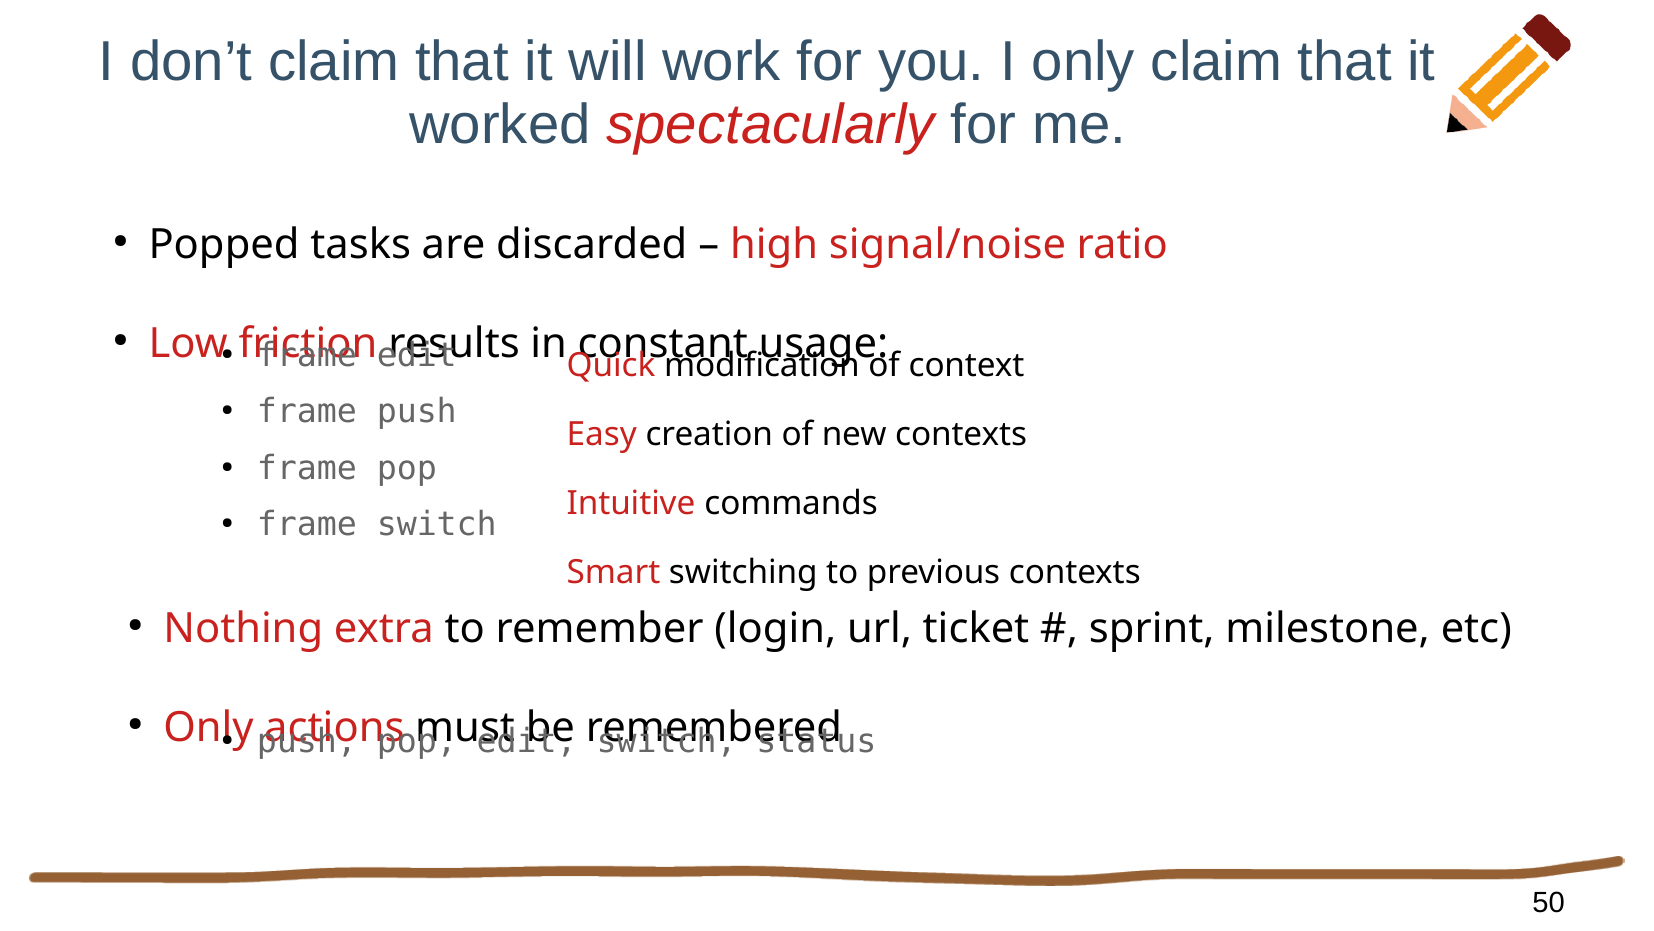

# I don’t claim that it will work for you. I only claim that it worked spectacularly for me.
Popped tasks are discarded – high signal/noise ratio
Low friction results in constant usage:
frame edit
frame push
frame pop
frame switch
Quick modification of context
Easy creation of new contexts
Intuitive commands
Smart switching to previous contexts
Nothing extra to remember (login, url, ticket #, sprint, milestone, etc)
Only actions must be remembered
push, pop, edit, switch, status
50